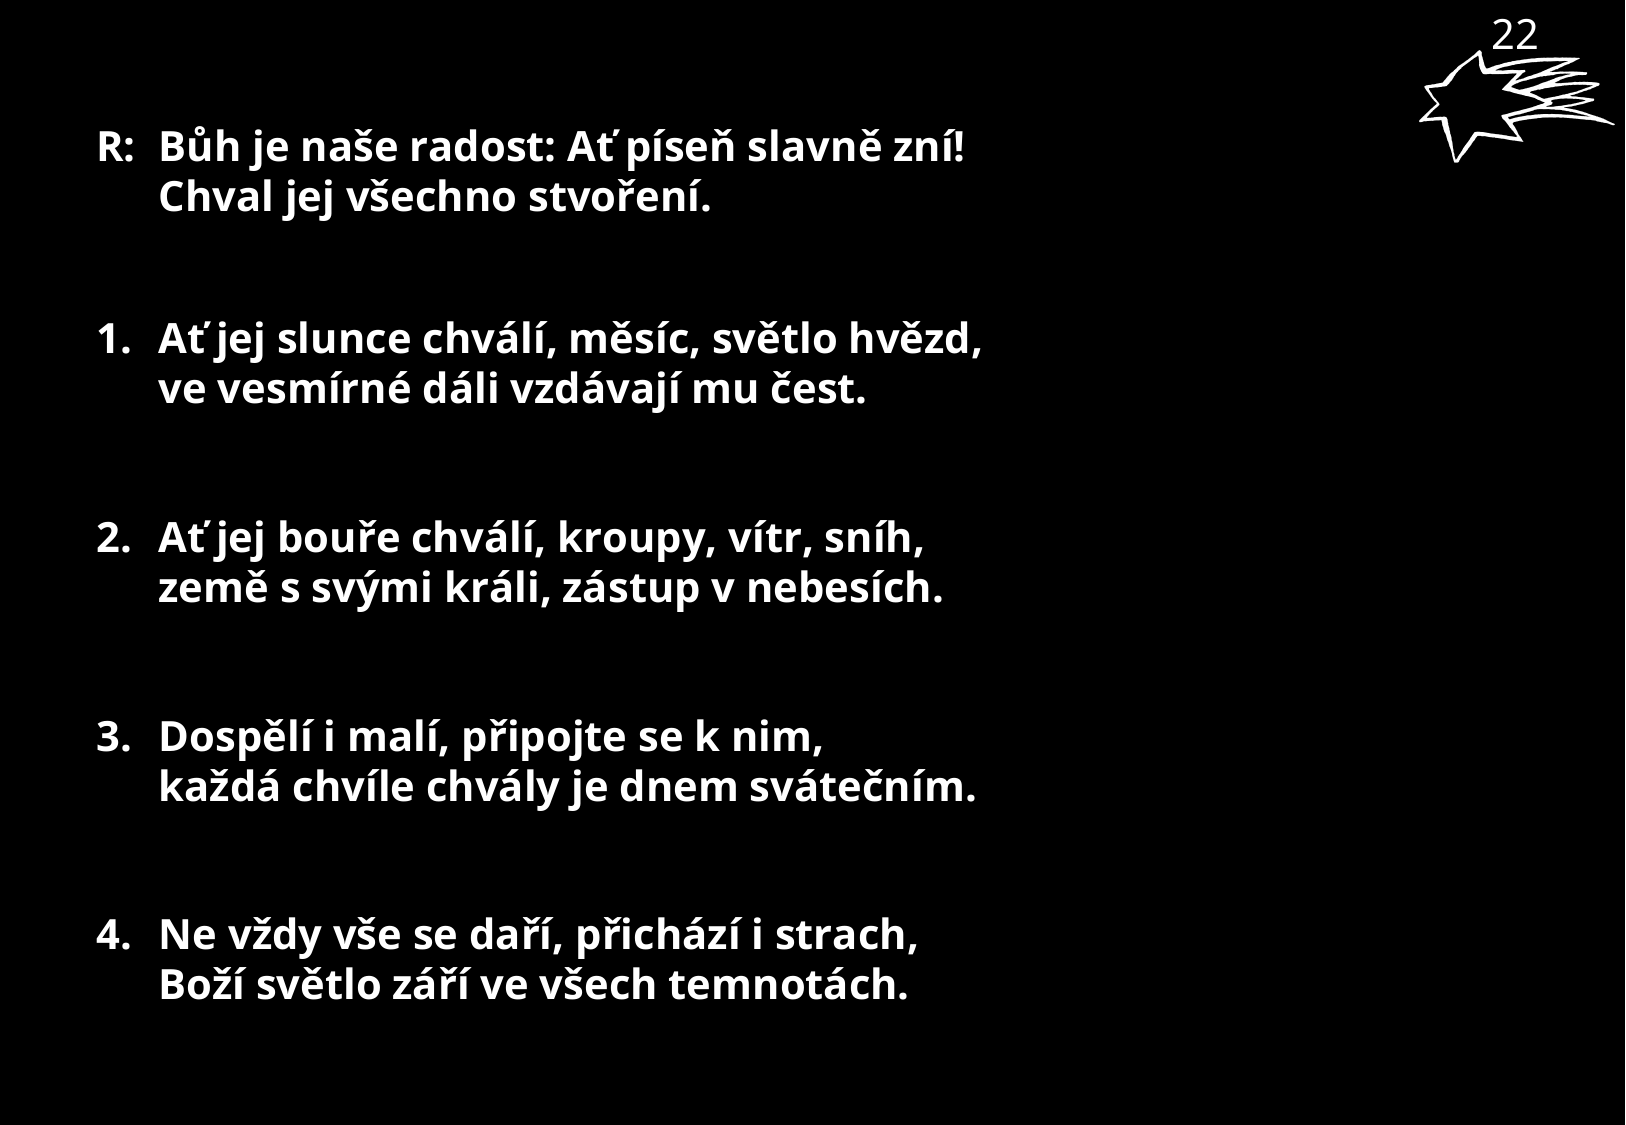

22
# R: 	Bůh je naše radost: Ať píseň slavně zní! Chval jej všechno stvoření.
Ať jej slunce chválí, měsíc, světlo hvězd,
ve vesmírné dáli vzdávají mu čest.
Ať jej bouře chválí, kroupy, vítr, sníh,
země s svými králi, zástup v nebesích.
Dospělí i malí, připojte se k nim,
každá chvíle chvály je dnem svátečním.
Ne vždy vše se daří, přichází i strach,
Boží světlo září ve všech temnotách.